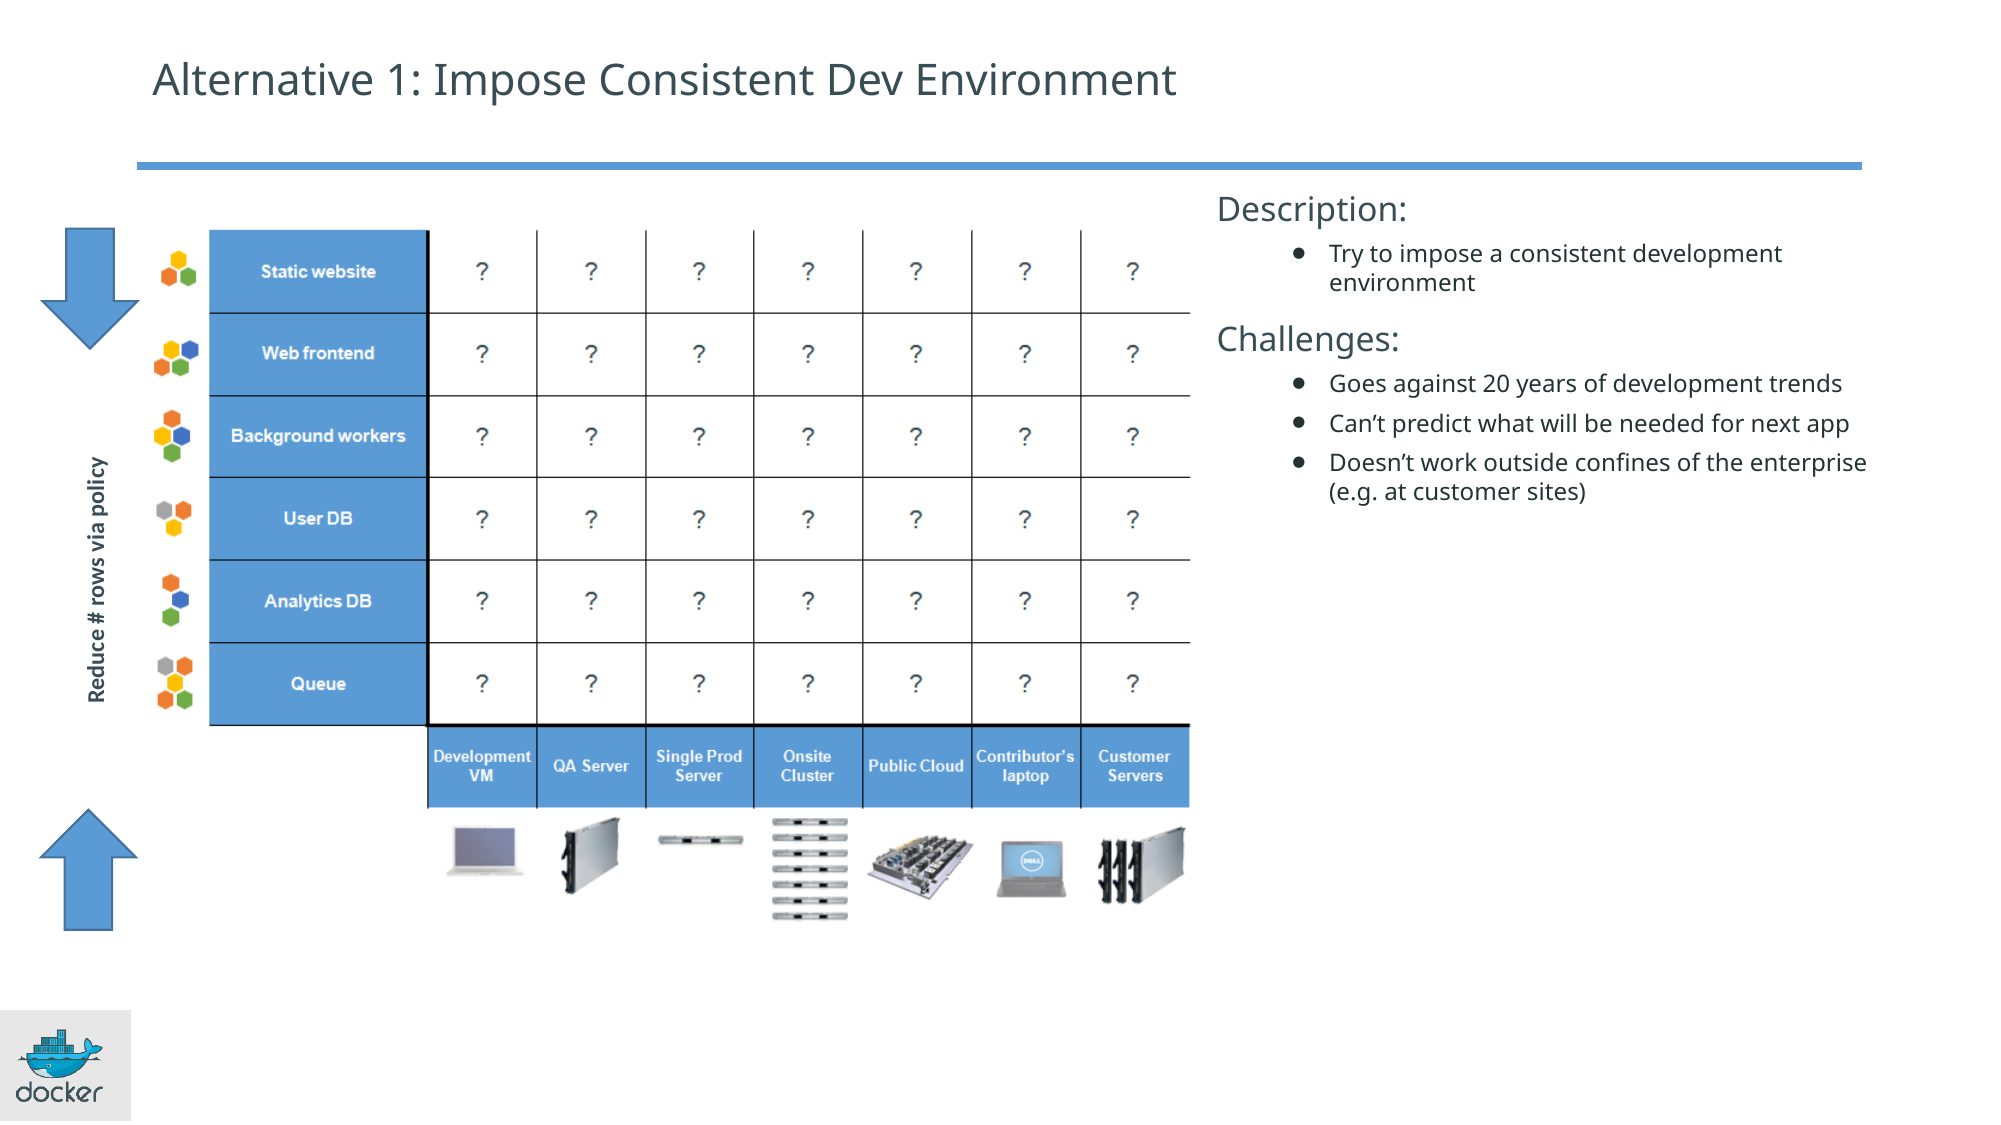

# Alternative 1: Impose Consistent Dev Environment
Description:
Try to impose a consistent development environment
Challenges:
Goes against 20 years of development trends
Can’t predict what will be needed for next app
Doesn’t work outside confines of the enterprise (e.g. at customer sites)
Reduce # rows via policy